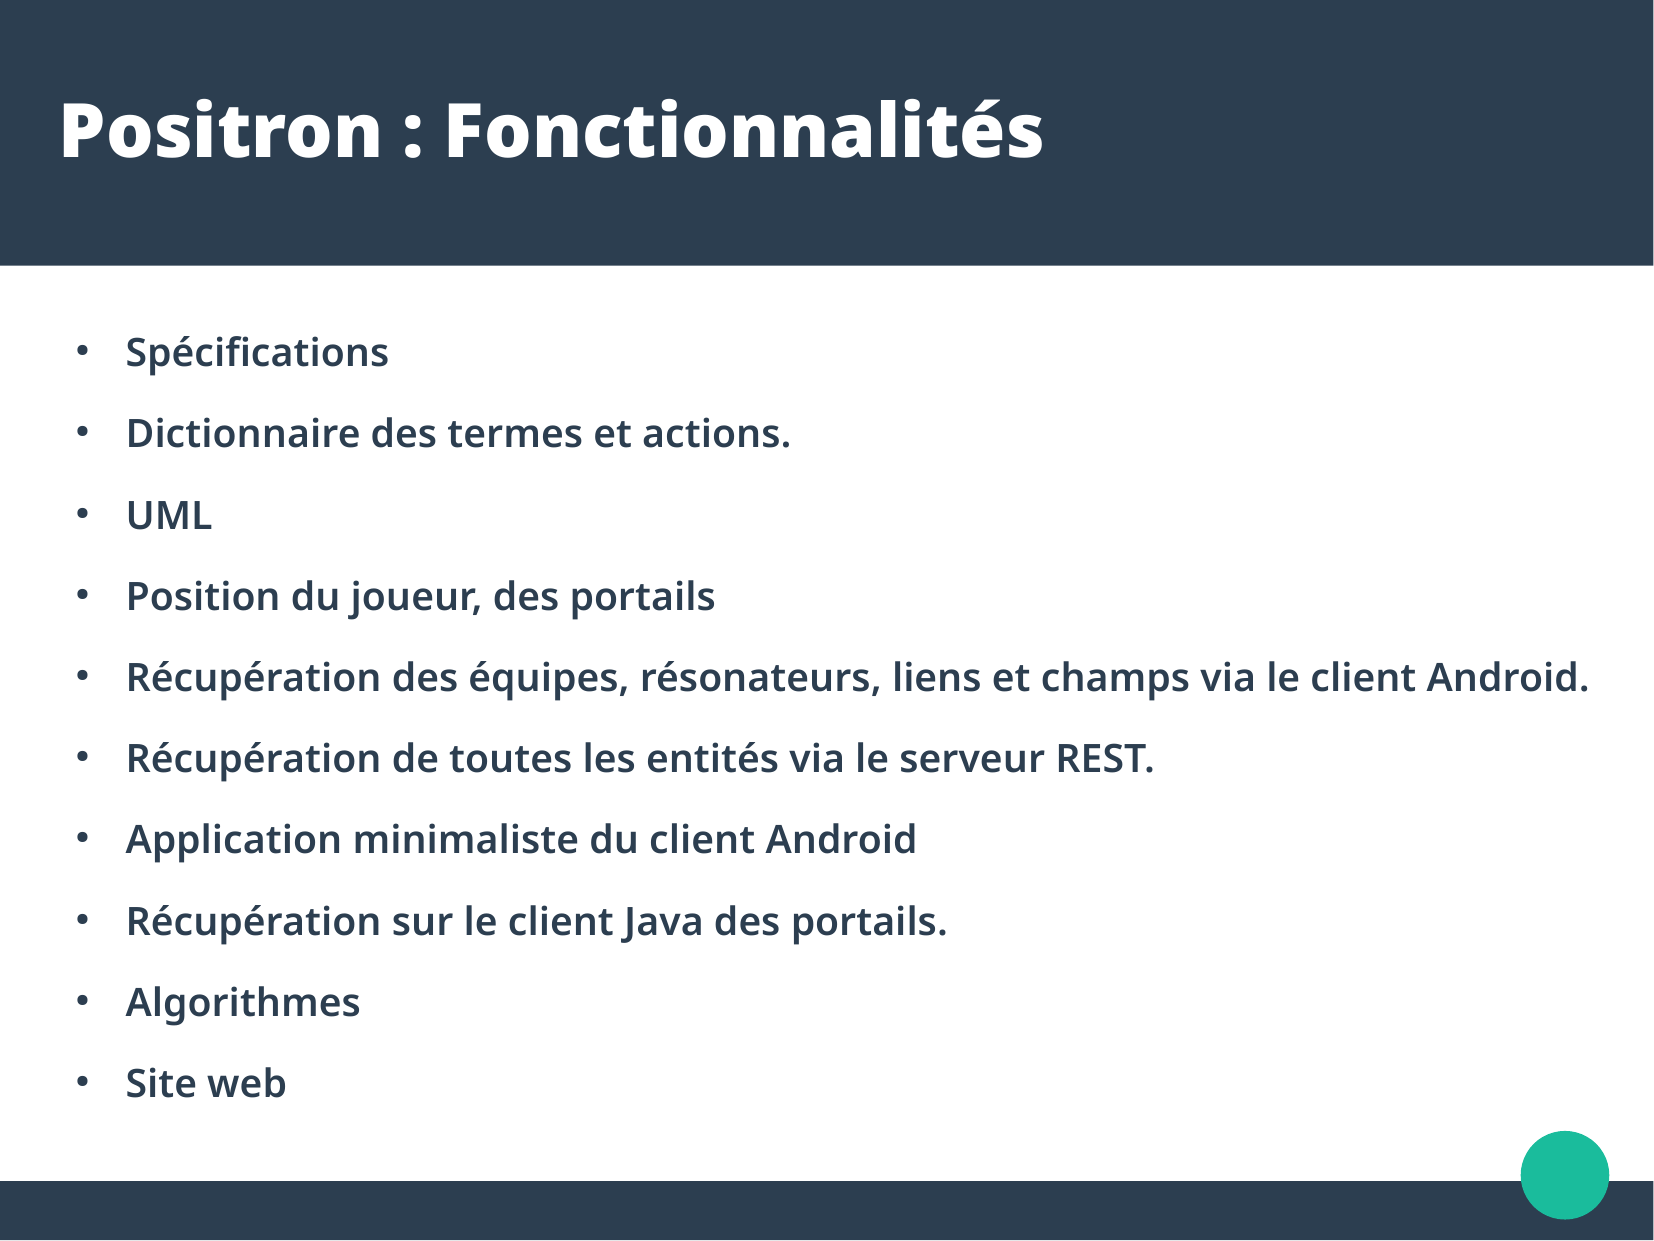

# Positron : Fonctionnalités
Spécifications
Dictionnaire des termes et actions.
UML
Position du joueur, des portails
Récupération des équipes, résonateurs, liens et champs via le client Android.
Récupération de toutes les entités via le serveur REST.
Application minimaliste du client Android
Récupération sur le client Java des portails.
Algorithmes
Site web